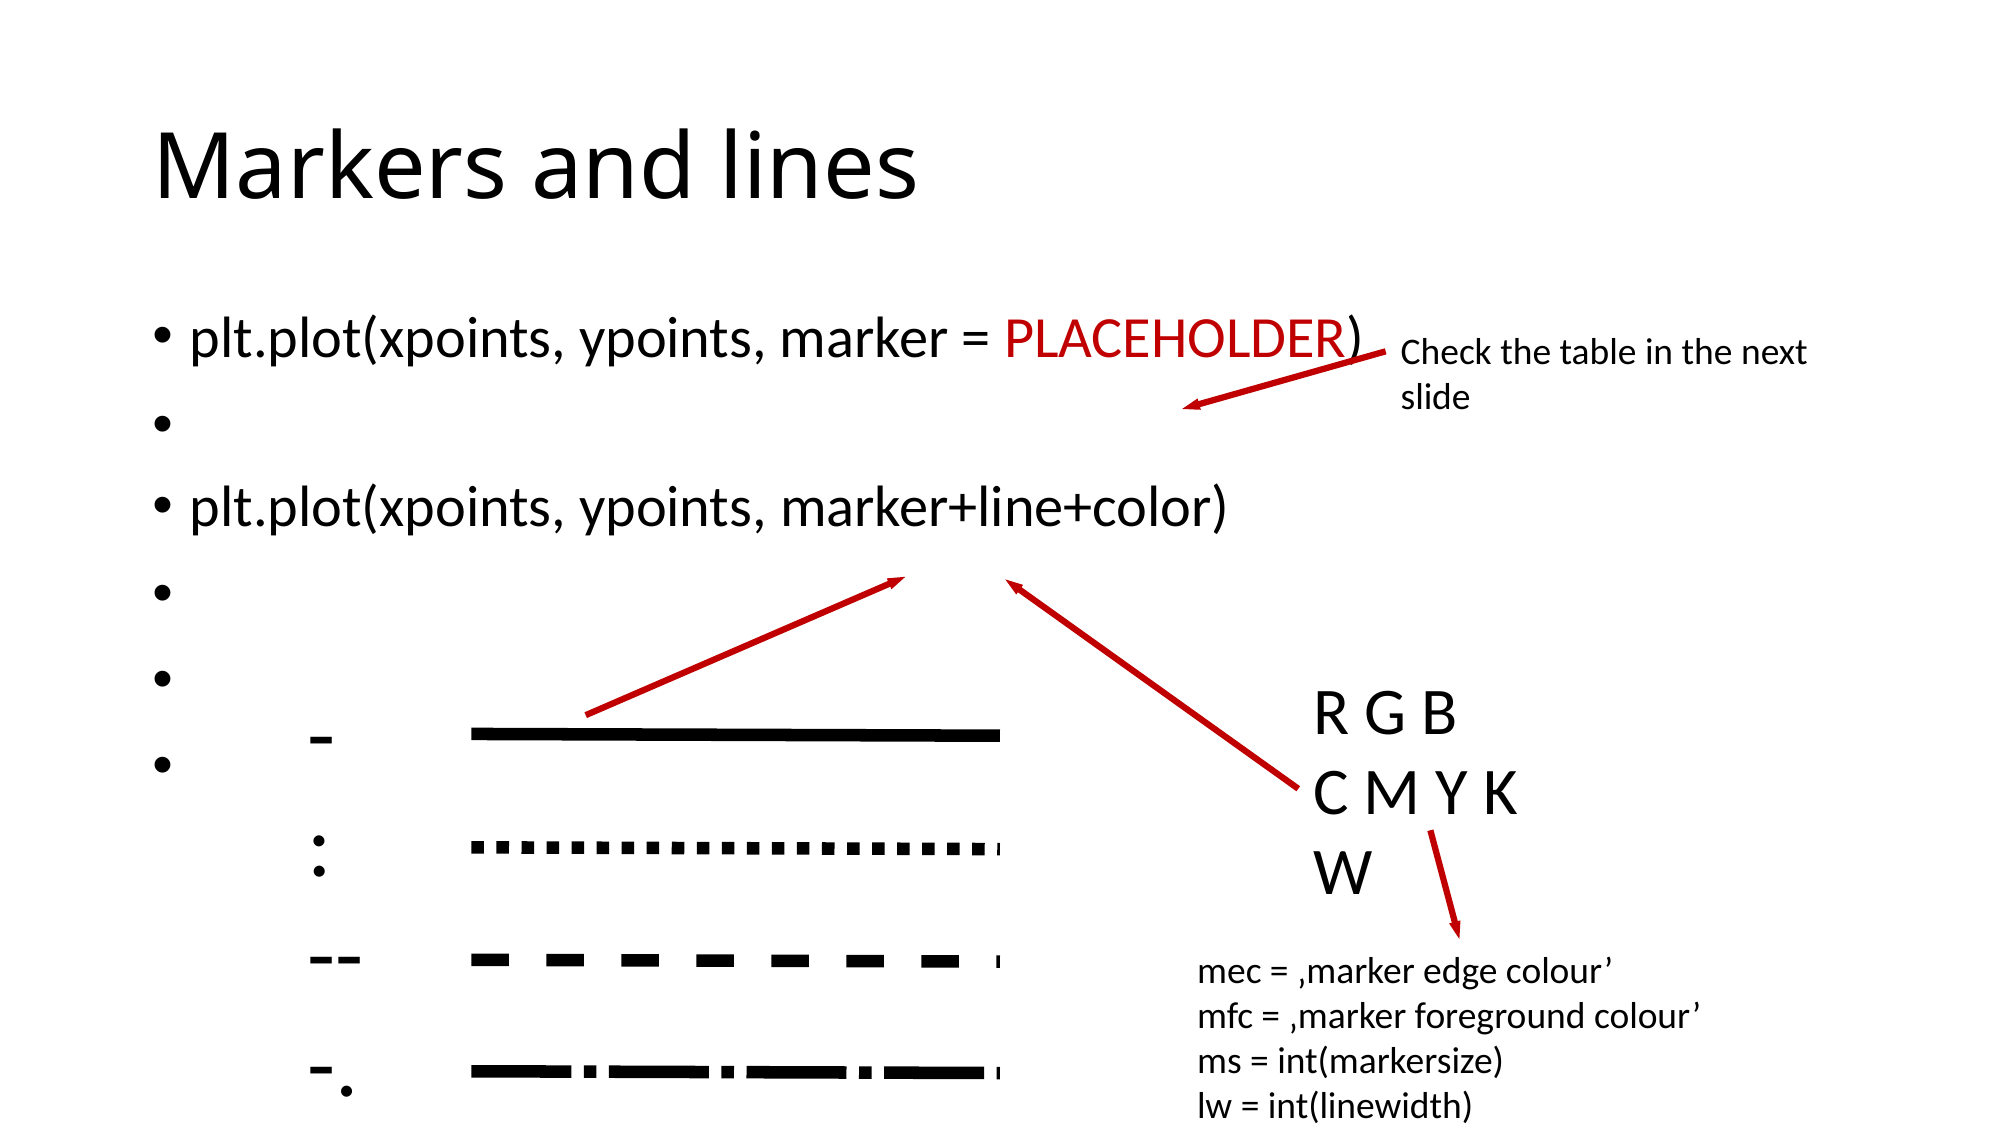

# Markers and lines
plt.plot(xpoints, ypoints, marker = PLACEHOLDER)
plt.plot(xpoints, ypoints, marker+line+color)
Check the table in the next slide
R G B
C M Y K
W
-
:
--
-.
mec = ‚marker edge colour’
mfc = ‚marker foreground colour’
ms = int(markersize)
lw = int(linewidth)